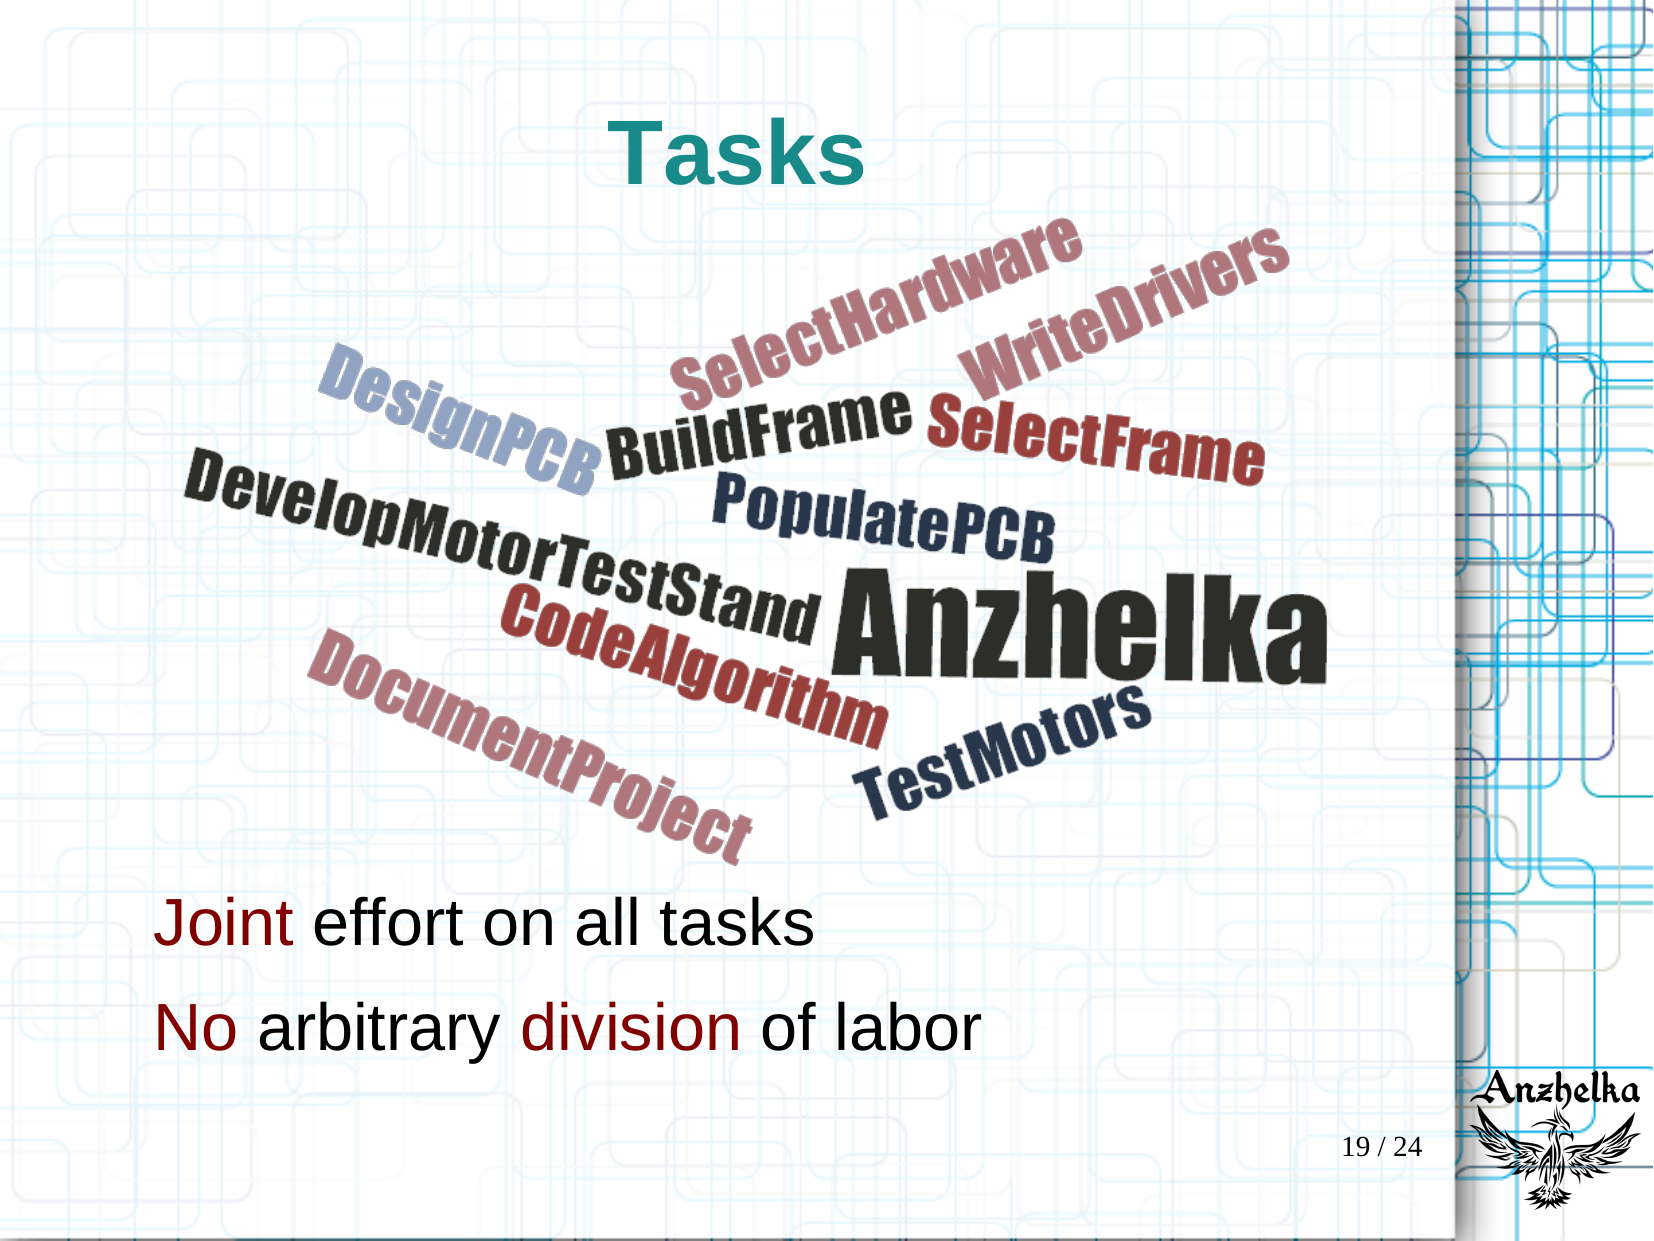

# Tasks
Joint effort on all tasks
No arbitrary division of labor
19